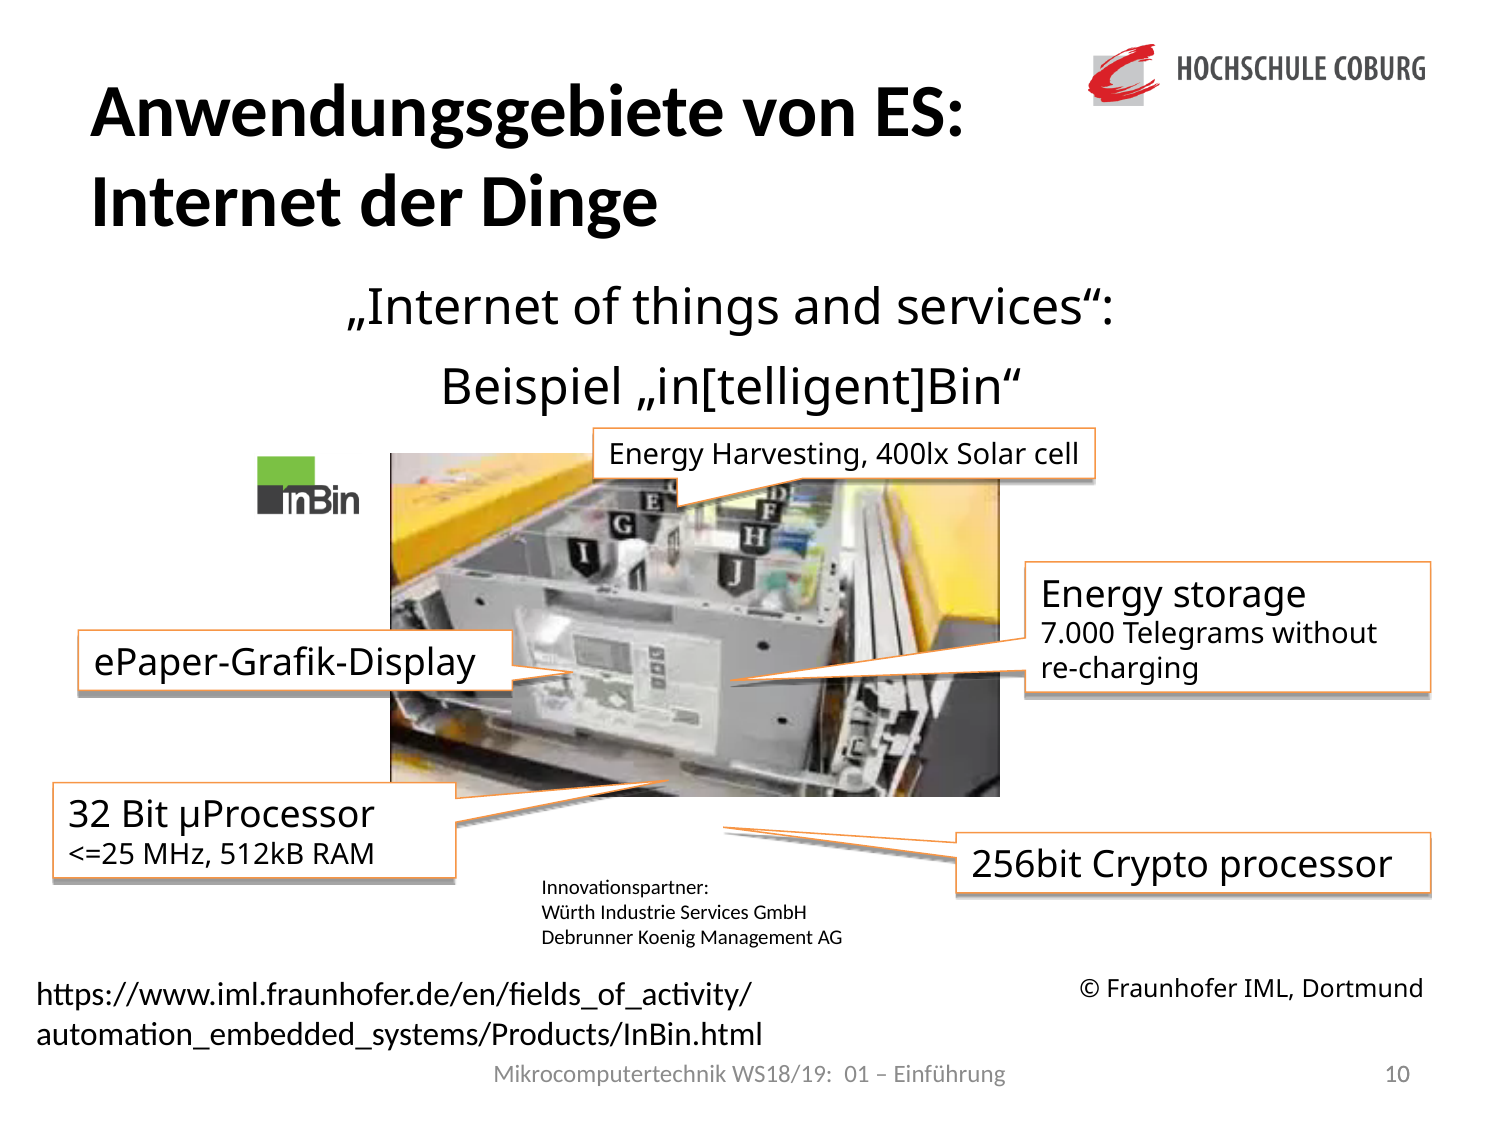

# Anwendungsgebiete von ES: Internet der Dinge
„Internet of things and services“:
Beispiel „in[telligent]Bin“
Energy Harvesting, 400lx Solar cell
Energy storage
7.000 Telegrams without re-charging
ePaper-Grafik-Display
32 Bit μProcessor
<=25 MHz, 512kB RAM
256bit Crypto processor
Innovationspartner:
Würth Industrie Services GmbH
Debrunner Koenig Management AG
https://www.iml.fraunhofer.de/en/fields_of_activity/
automation_embedded_systems/Products/InBin.html
© Fraunhofer IML, Dortmund
MCT01: Einführung
10